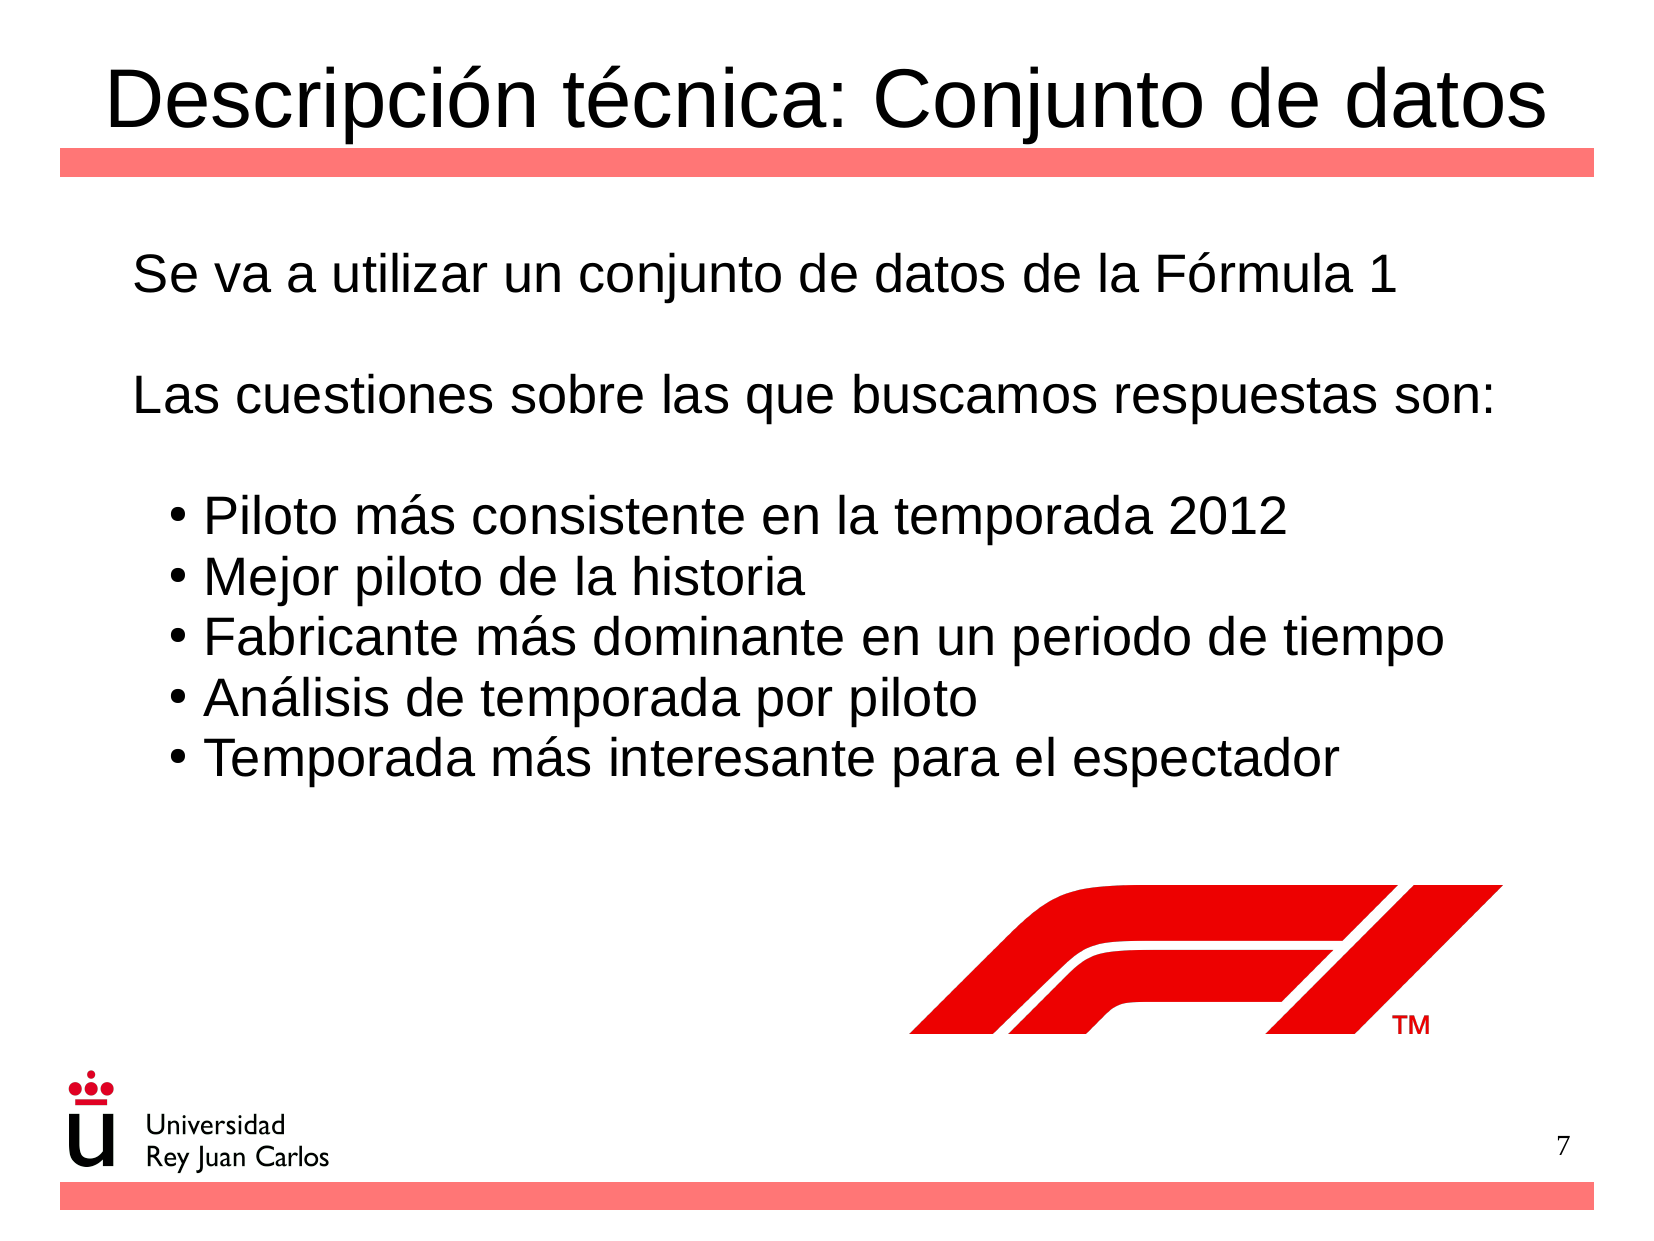

# Descripción técnica: Conjunto de datos
Se va a utilizar un conjunto de datos de la Fórmula 1
Las cuestiones sobre las que buscamos respuestas son:
Piloto más consistente en la temporada 2012
Mejor piloto de la historia
Fabricante más dominante en un periodo de tiempo
Análisis de temporada por piloto
Temporada más interesante para el espectador
7